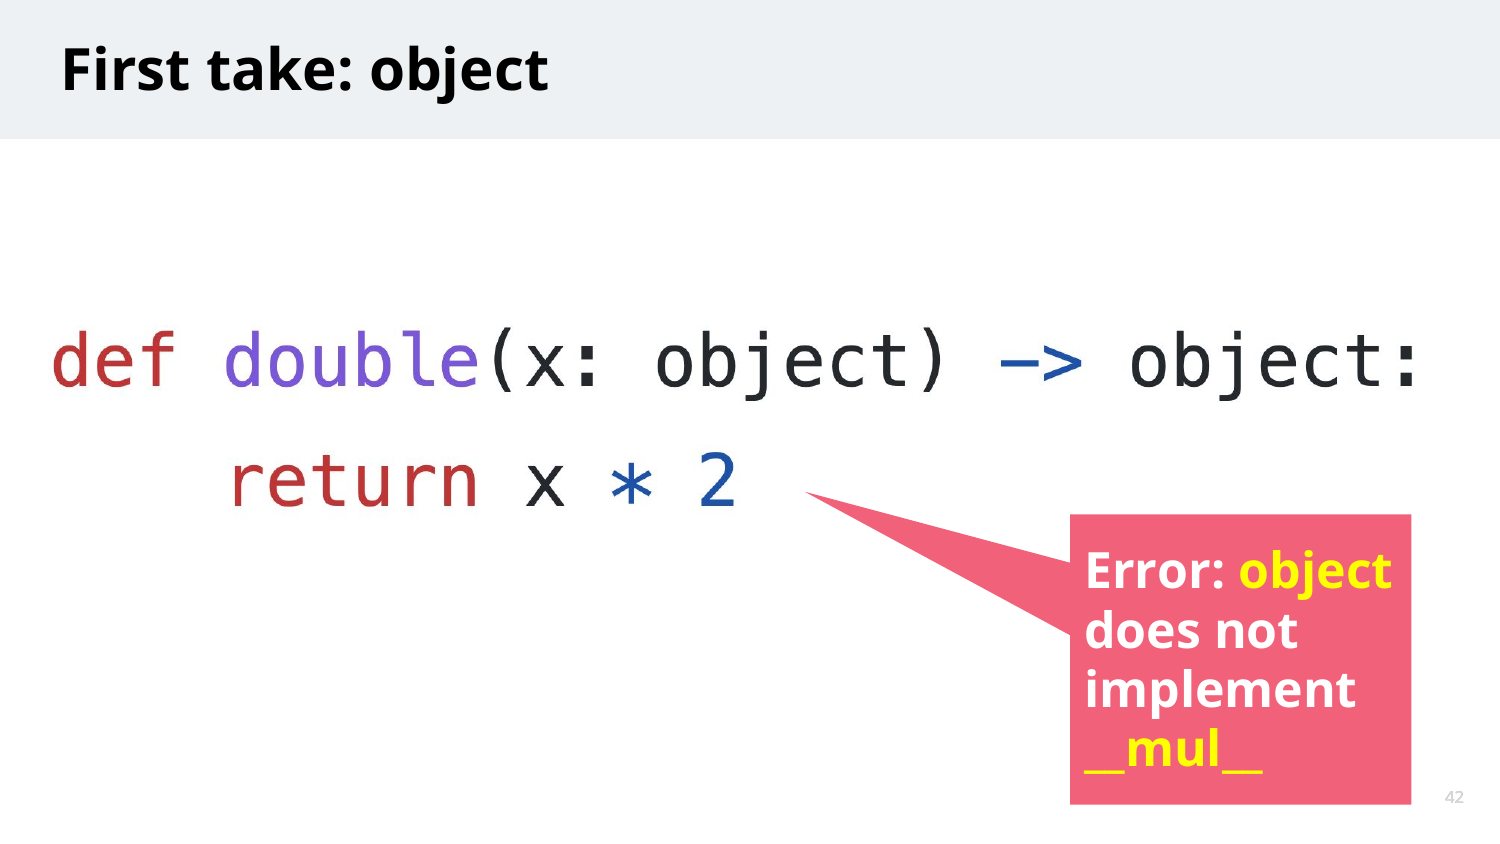

First take: object
Error: object
does not
implement
__mul__
42
42